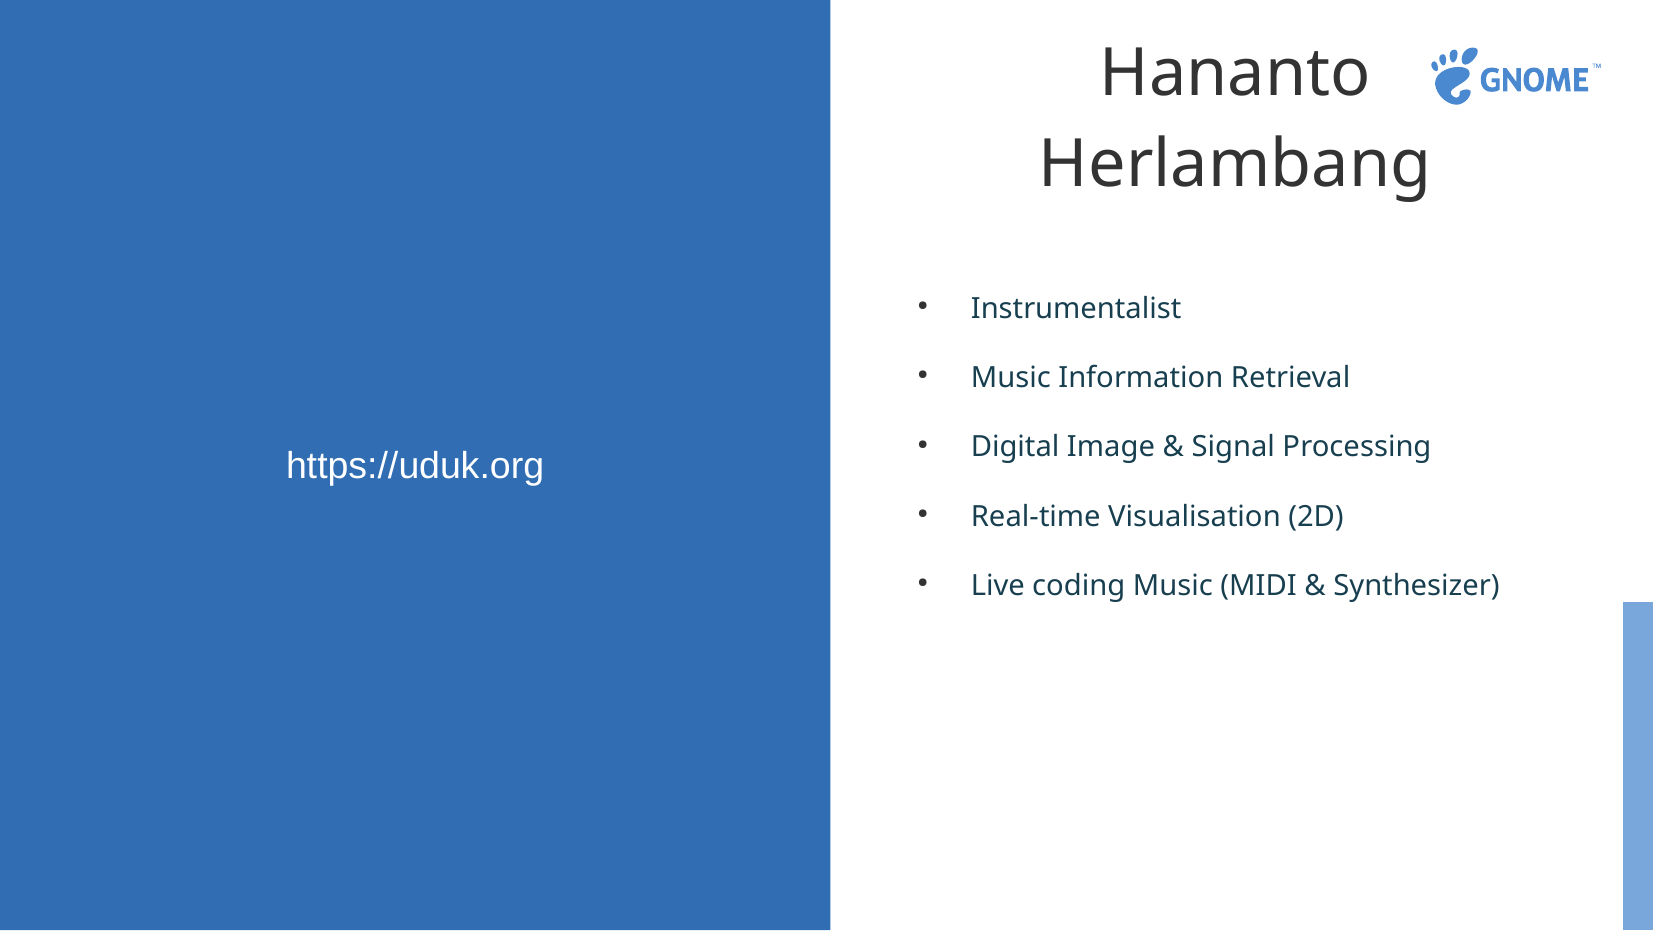

https://uduk.org
# Hananto Herlambang
Instrumentalist
Music Information Retrieval
Digital Image & Signal Processing
Real-time Visualisation (2D)
Live coding Music (MIDI & Synthesizer)